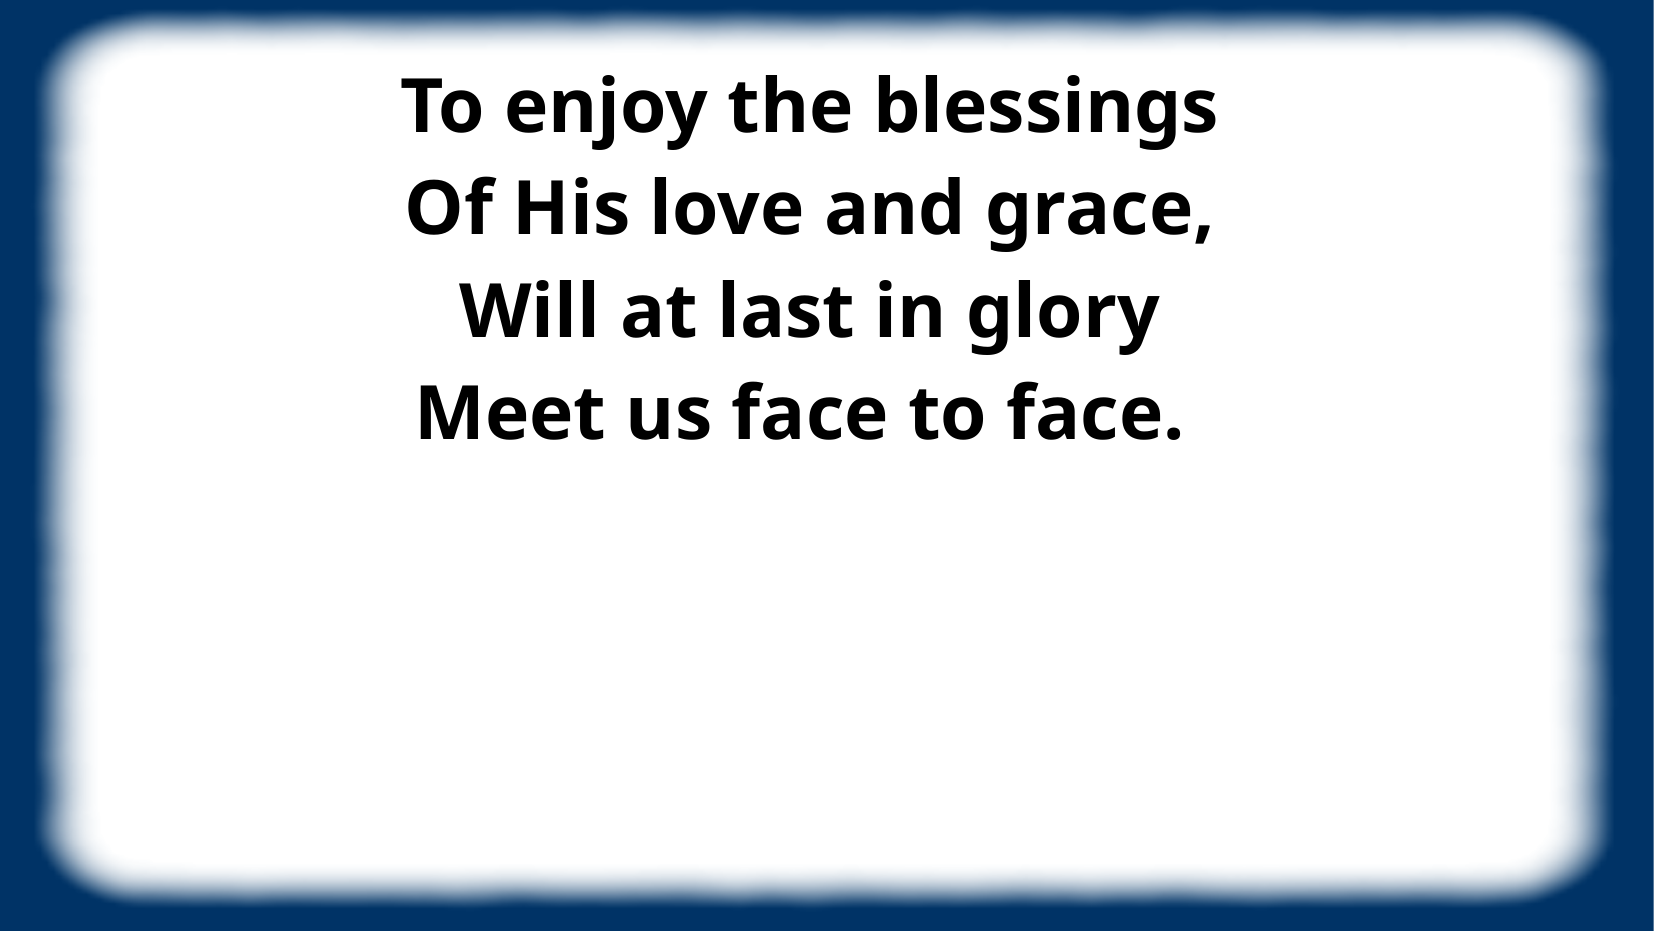

To enjoy the blessings
Of His love and grace,
Will at last in glory
Meet us face to face.